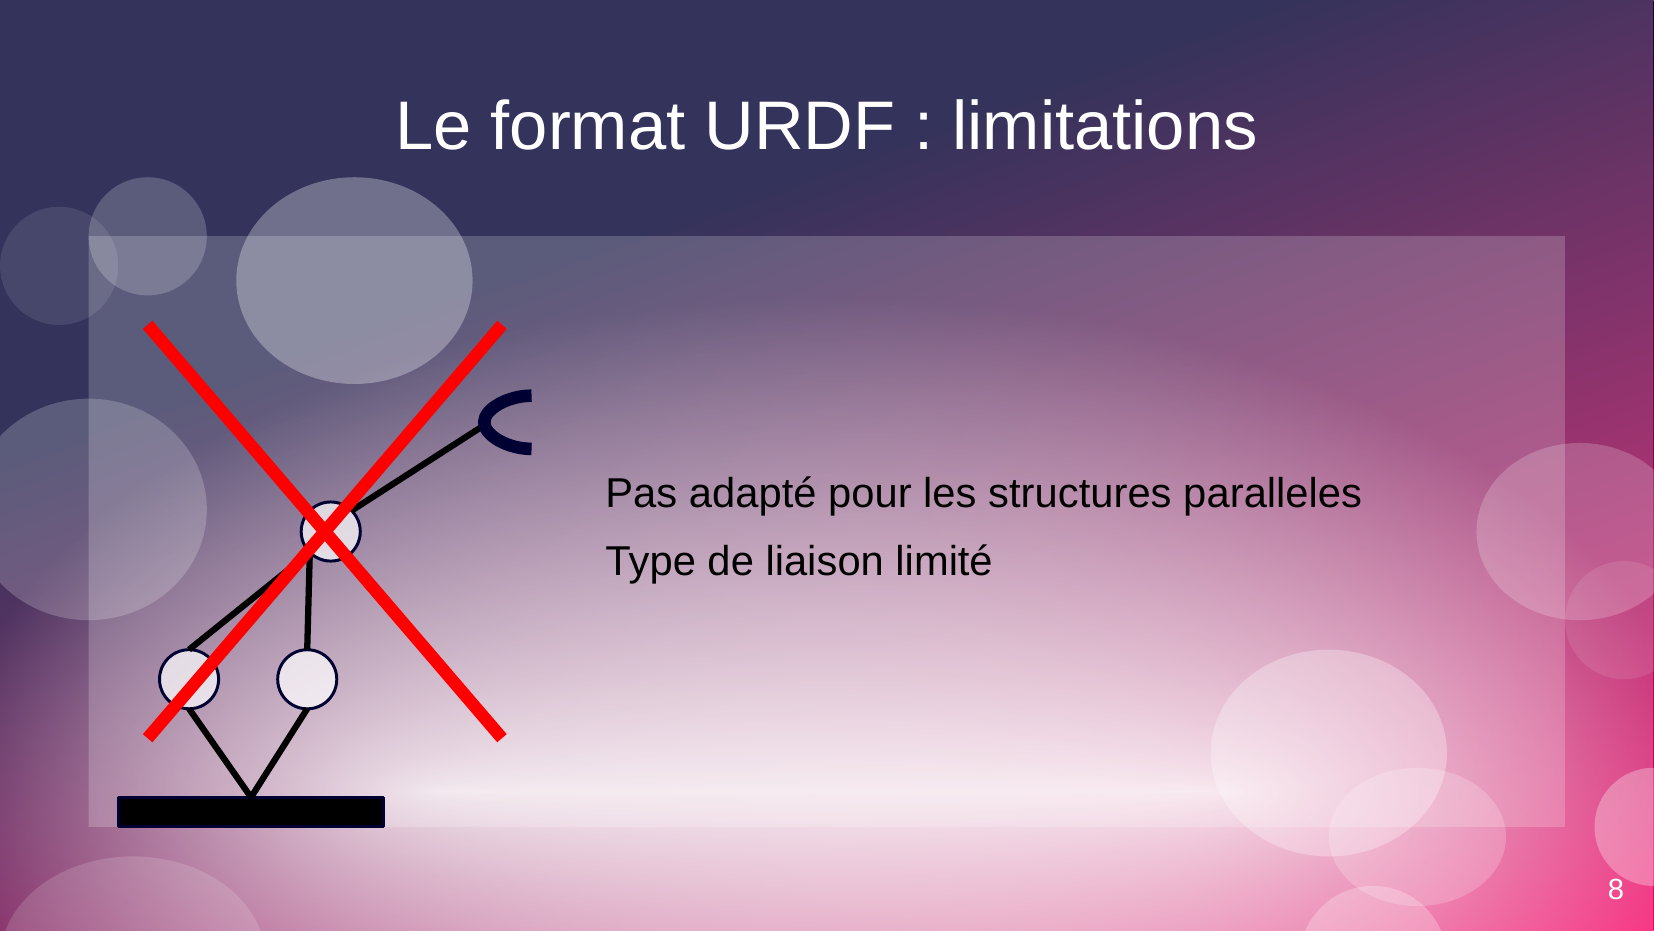

# Le format URDF : limitations
 							Pas adapté pour les structures paralleles
 	Type de liaison limité